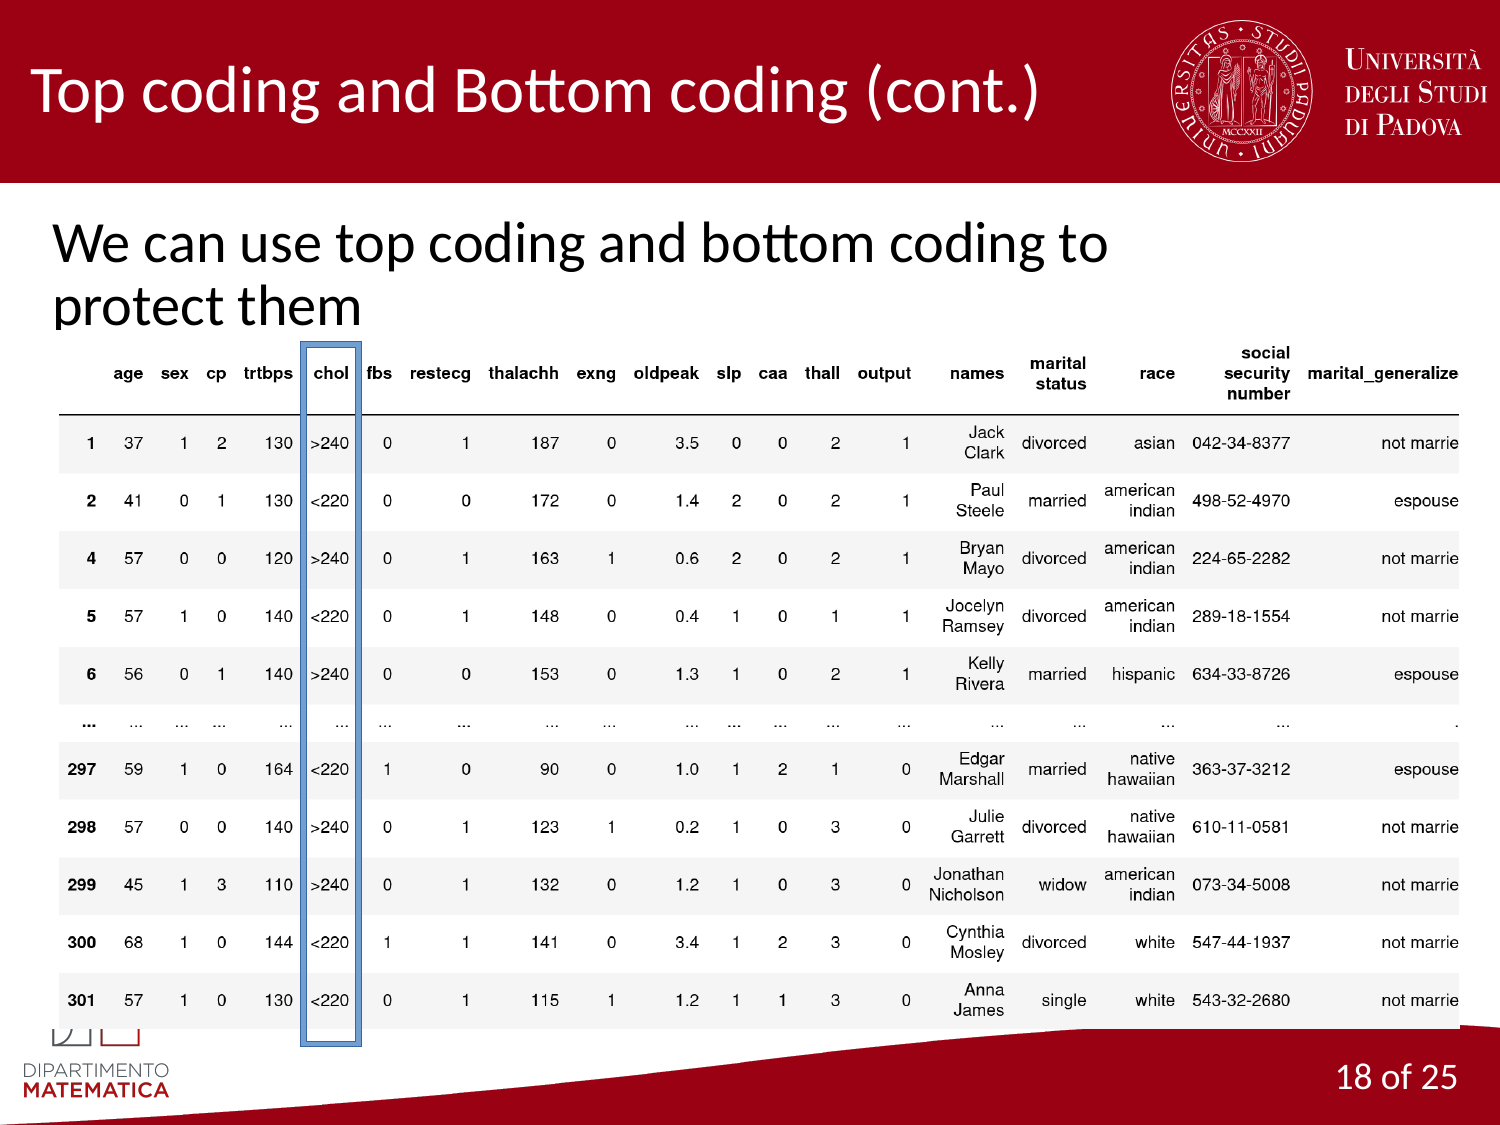

# Top coding and Bottom coding (cont.)
We can use top coding and bottom coding to protect them
 of 25